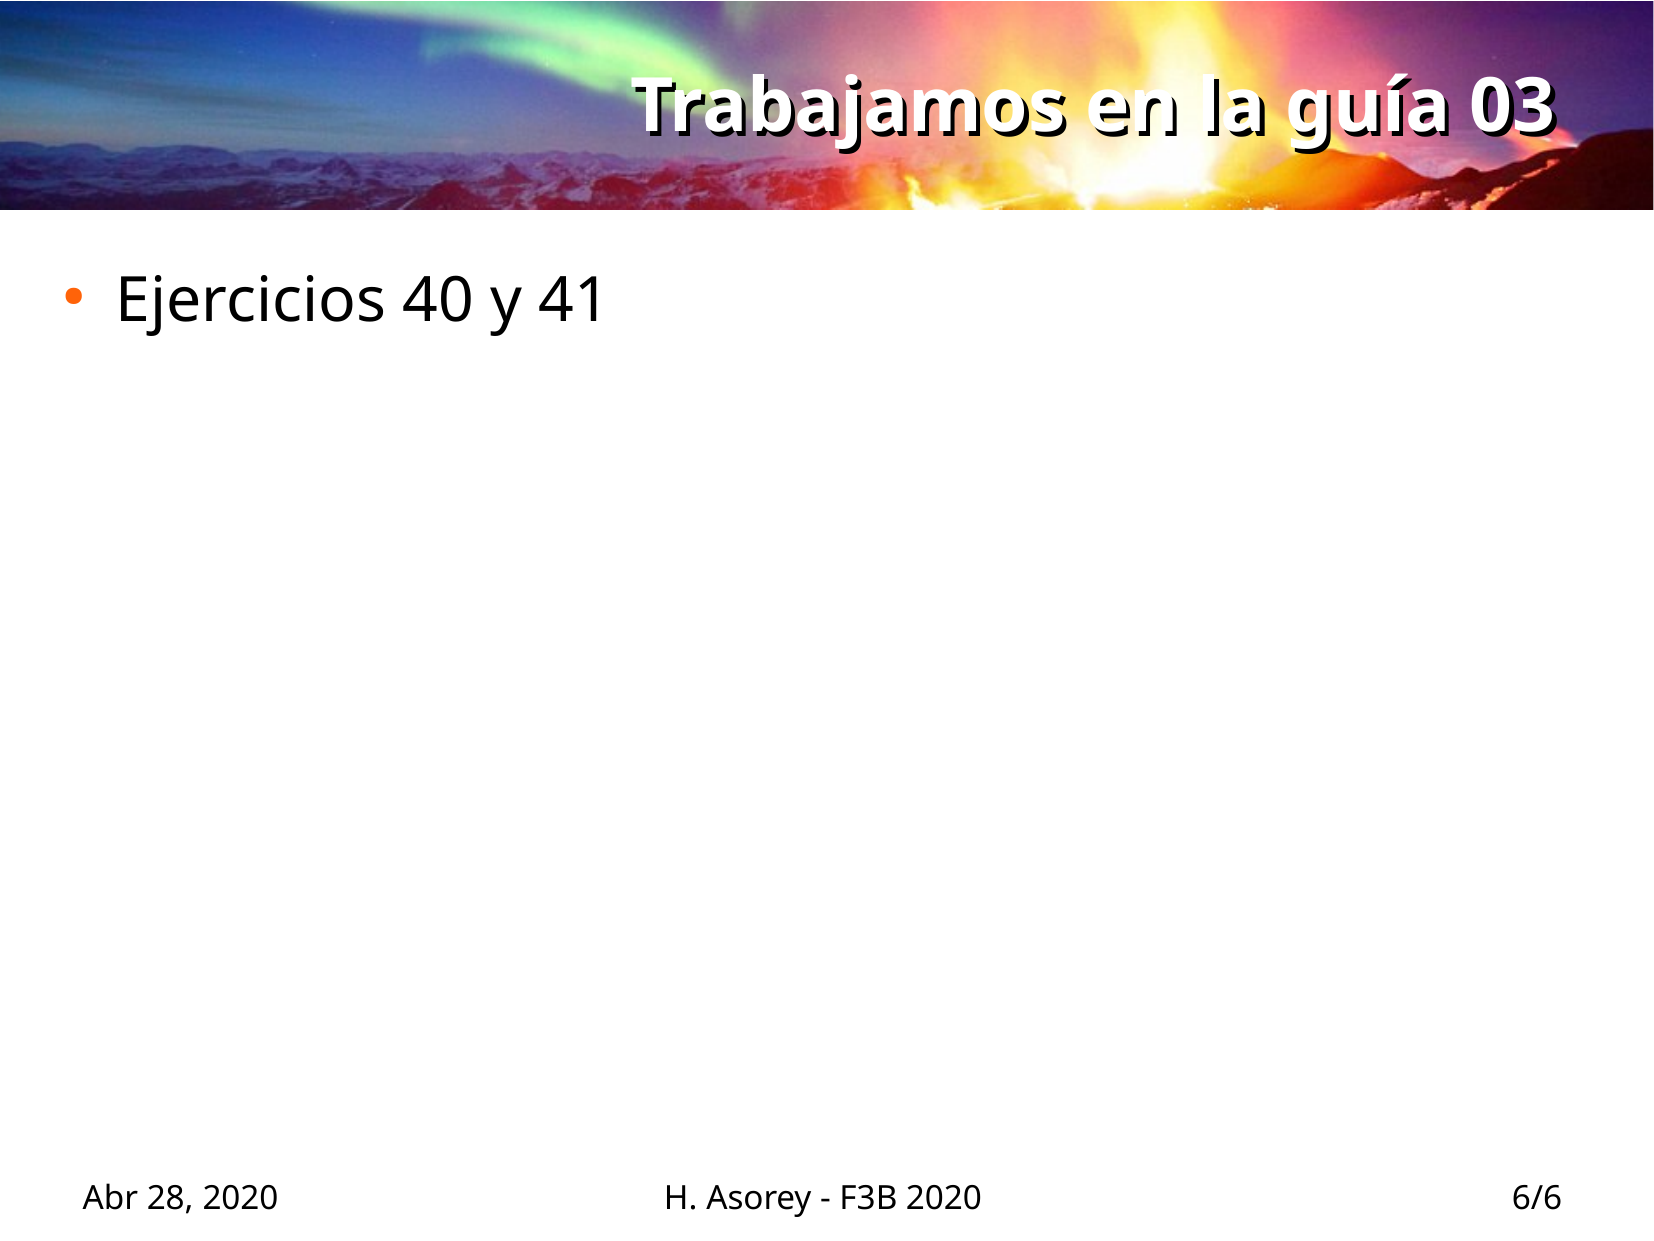

# Trabajamos en la guía 03
Ejercicios 40 y 41
Abr 28, 2020
H. Asorey - F3B 2020
6